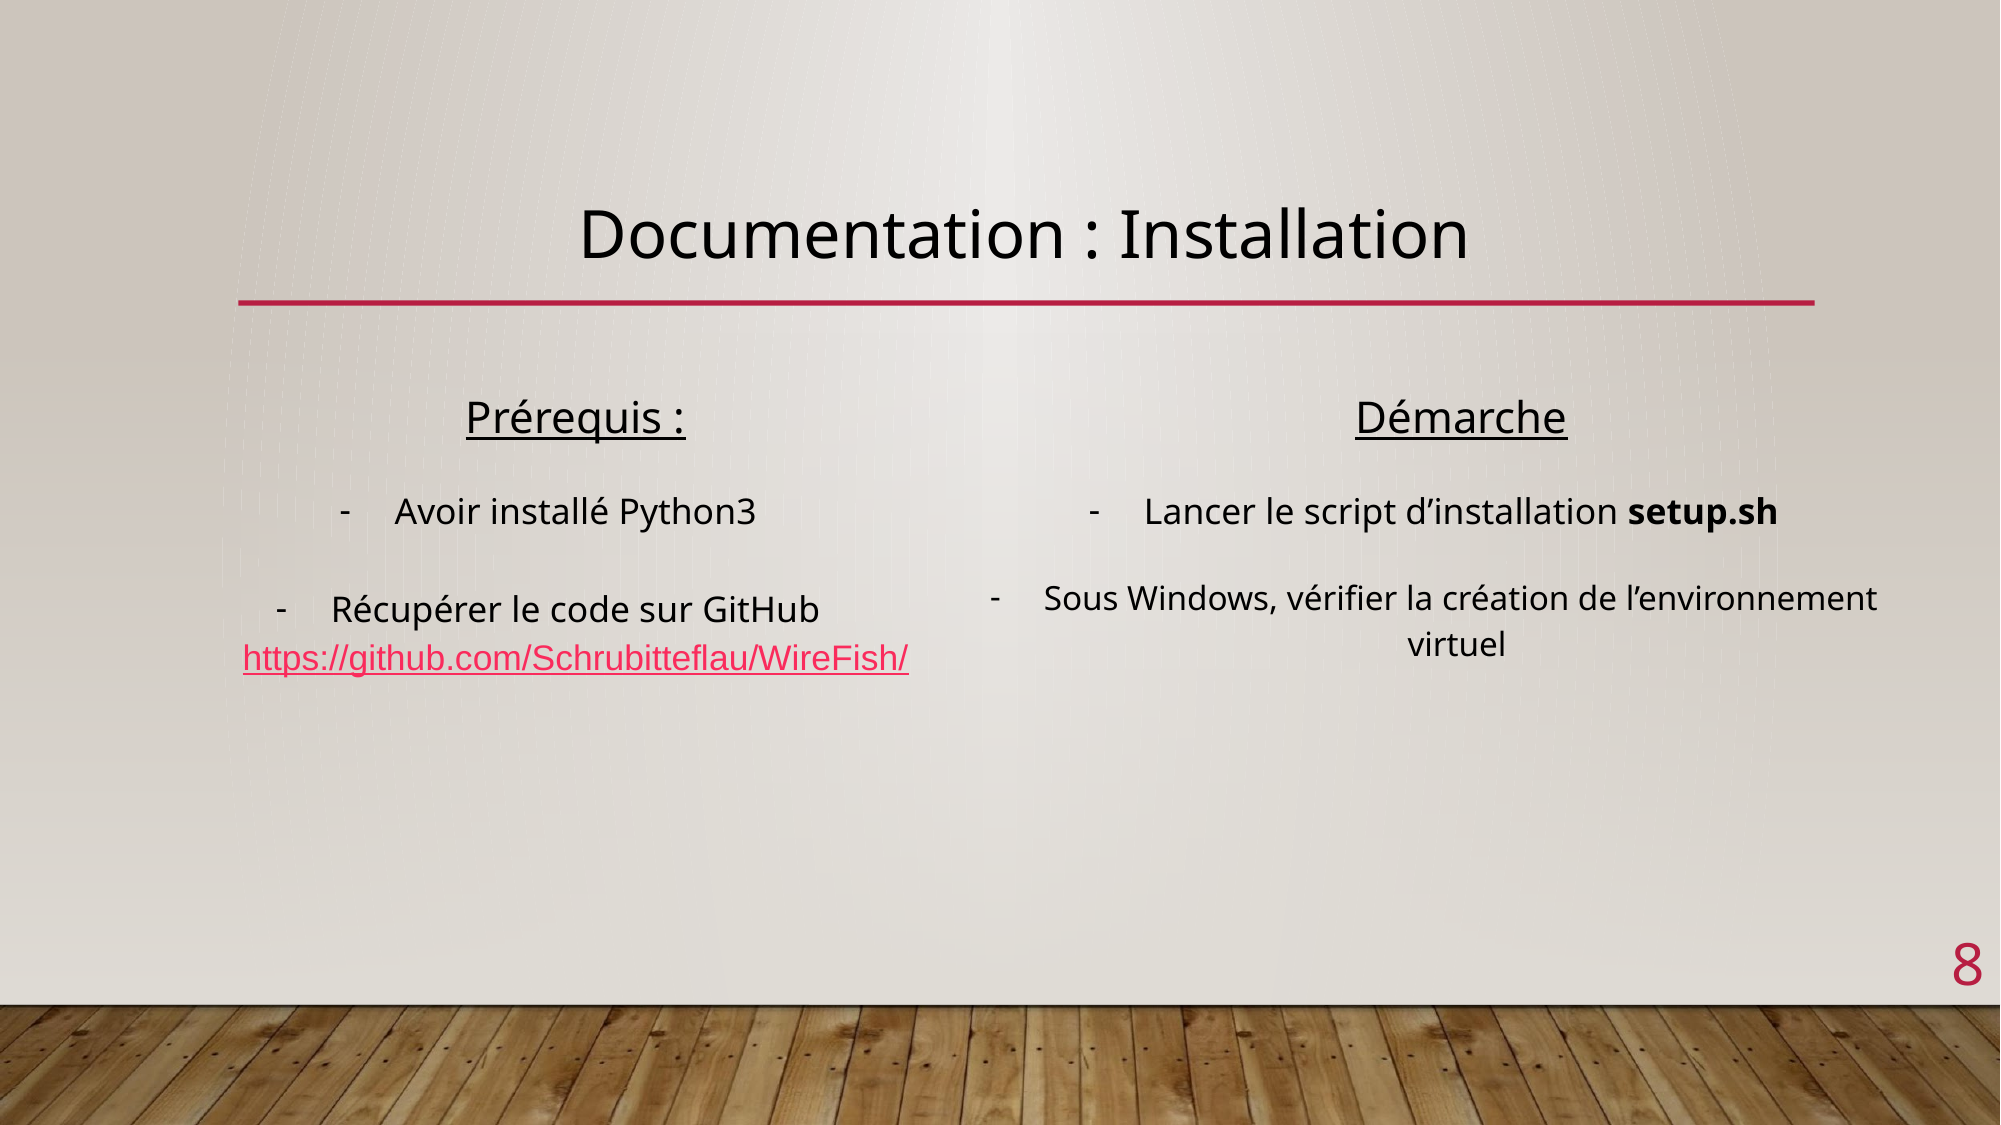

# Documentation : Installation
Prérequis :
Avoir installé Python3
Récupérer le code sur GitHub
https://github.com/Schrubitteflau/WireFish/
Démarche
Lancer le script d’installation setup.sh
Sous Windows, vérifier la création de l’environnement virtuel